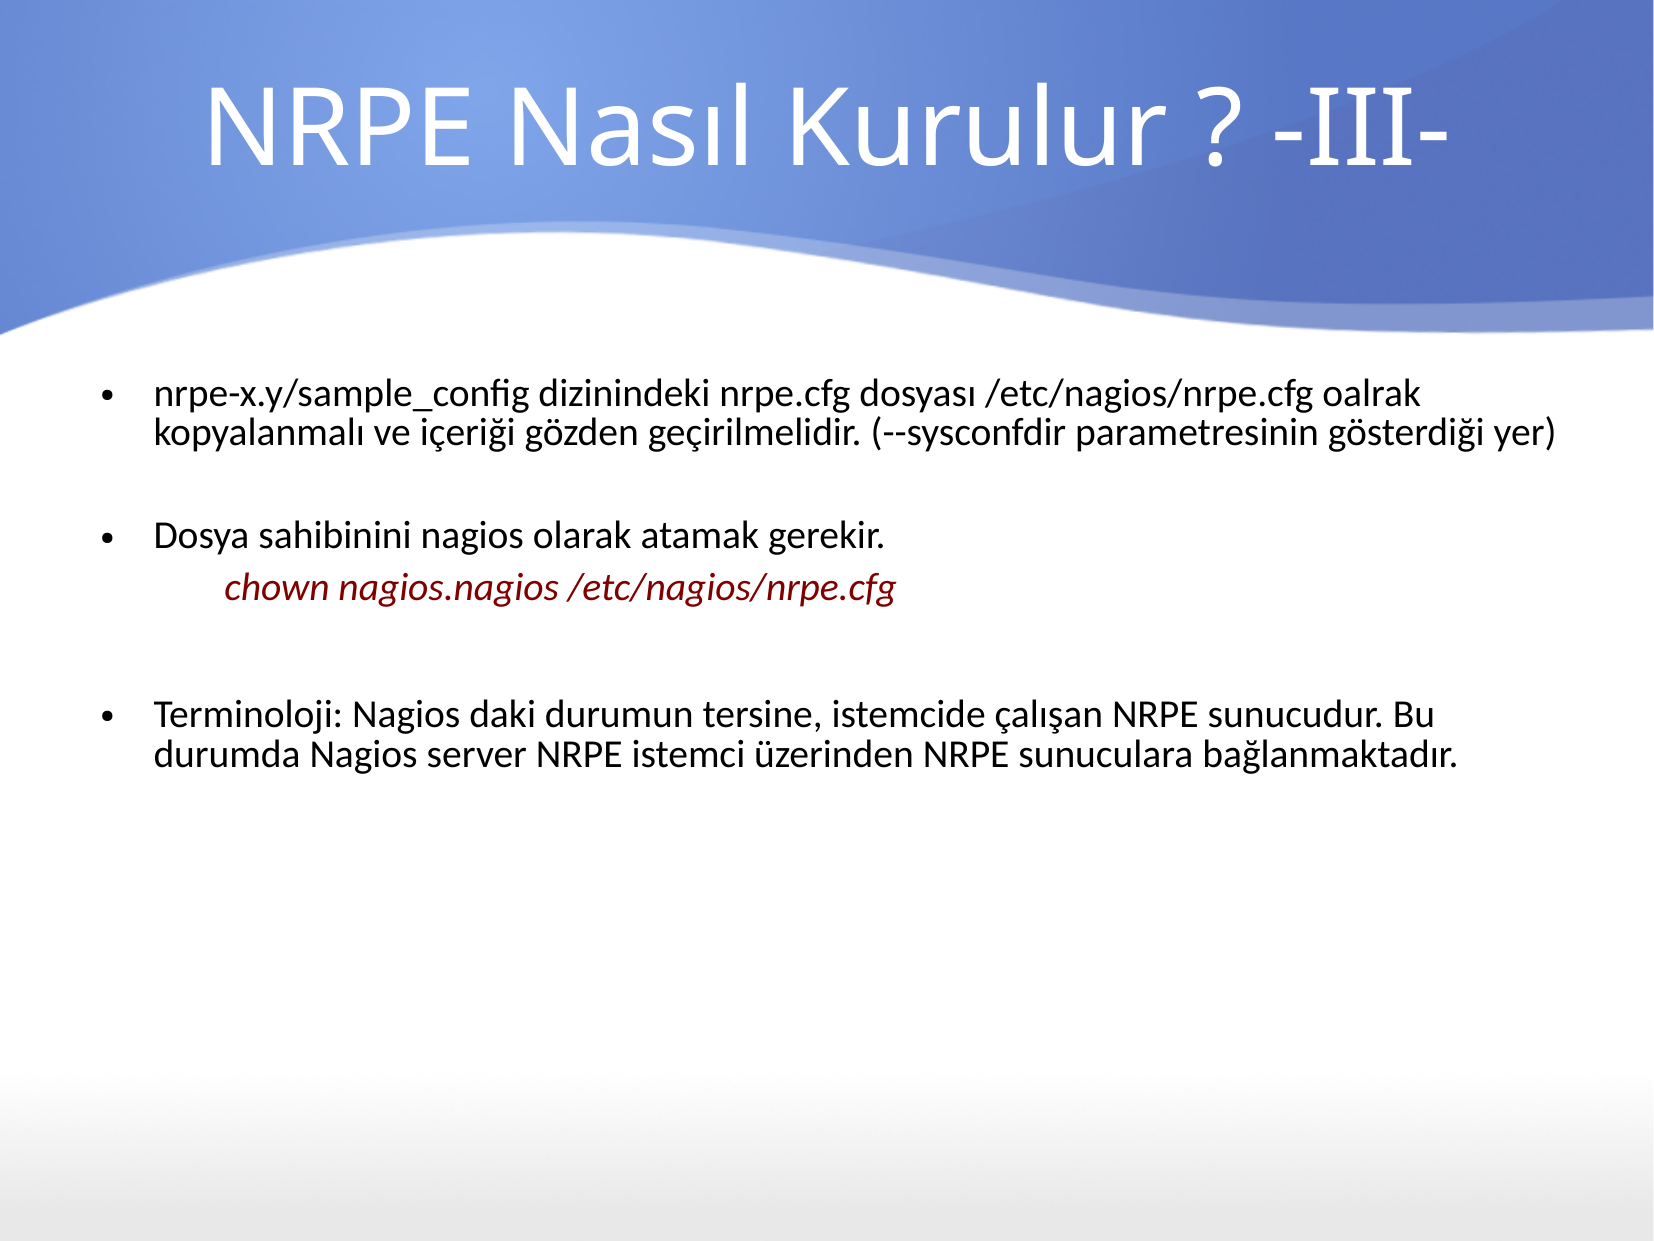

# NRPE Nasıl Kurulur ? -III-
nrpe-x.y/sample_config dizinindeki nrpe.cfg dosyası /etc/nagios/nrpe.cfg oalrak kopyalanmalı ve içeriği gözden geçirilmelidir. (--sysconfdir parametresinin gösterdiği yer)
Dosya sahibinini nagios olarak atamak gerekir.
chown nagios.nagios /etc/nagios/nrpe.cfg
Terminoloji: Nagios daki durumun tersine, istemcide çalışan NRPE sunucudur. Bu durumda Nagios server NRPE istemci üzerinden NRPE sunuculara bağlanmaktadır.